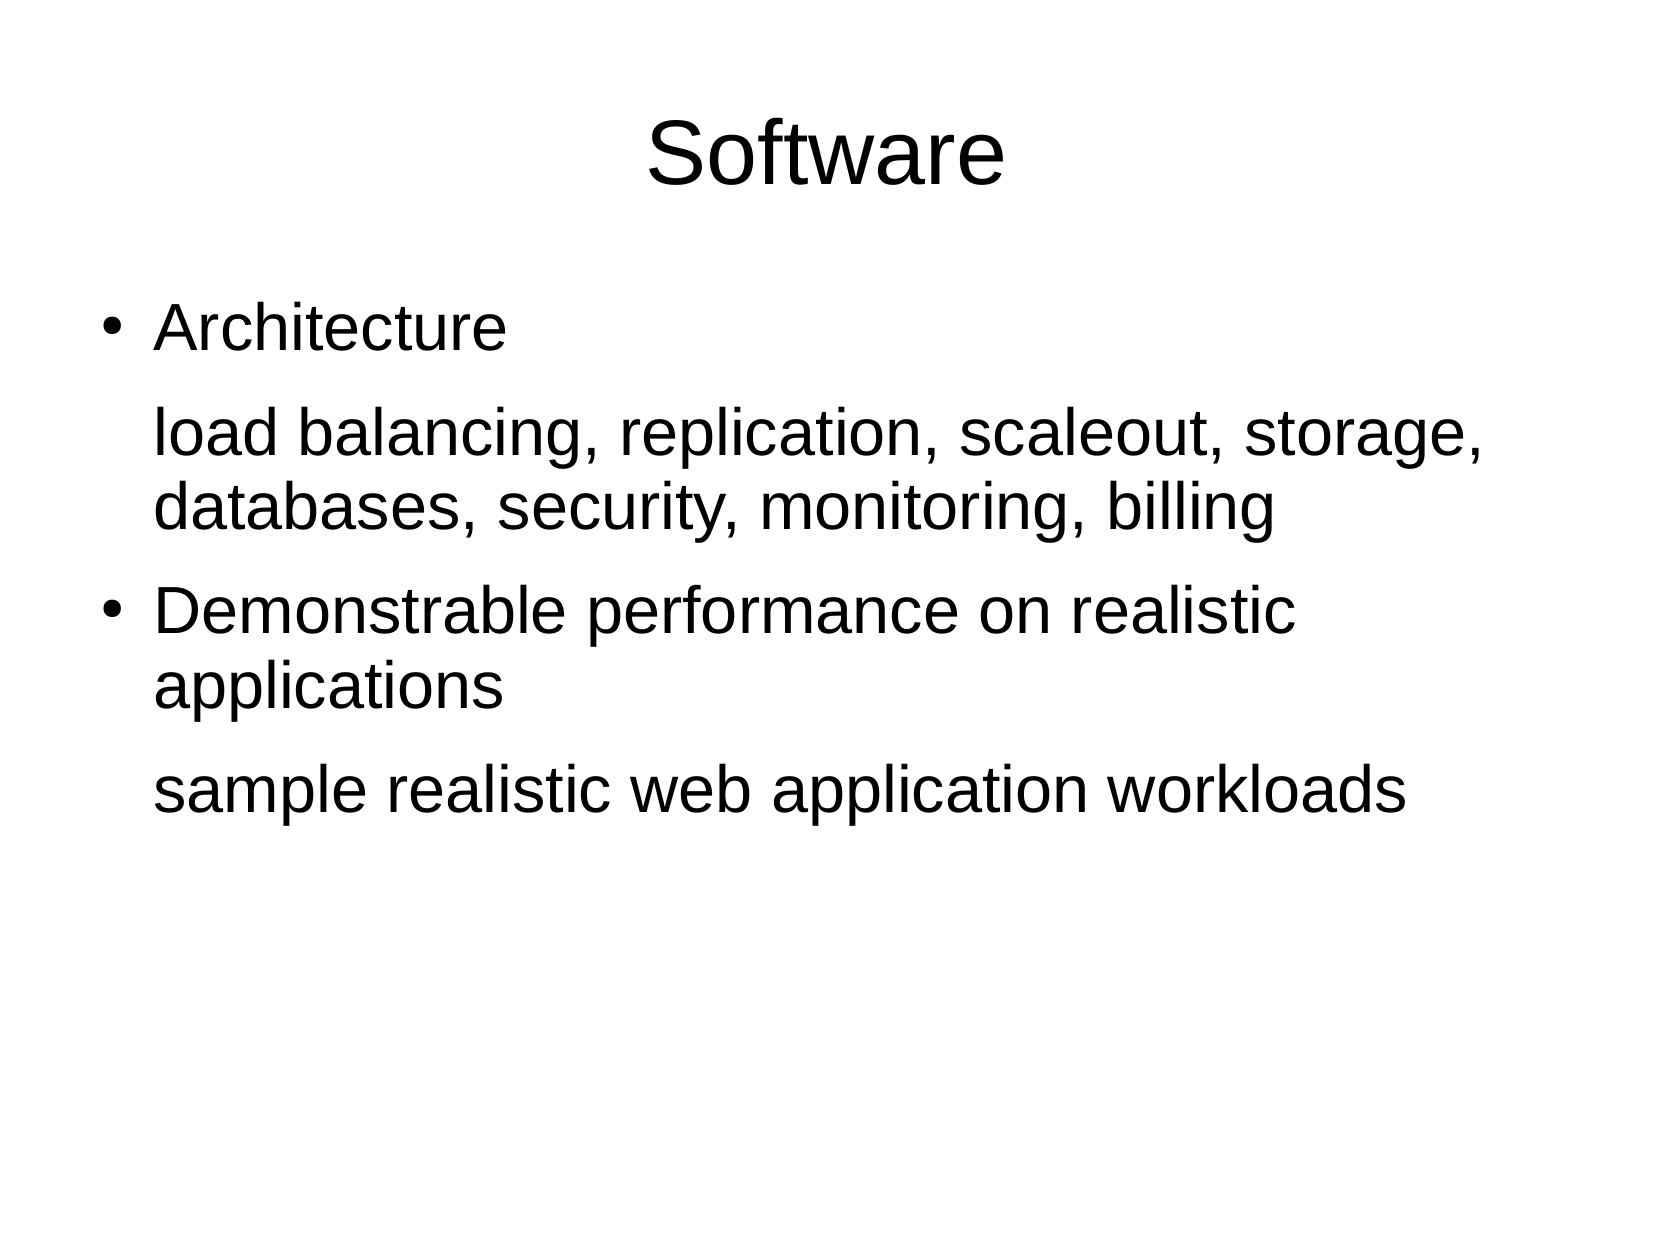

# Software
Architecture
load balancing, replication, scaleout, storage, databases, security, monitoring, billing
Demonstrable performance on realistic applications
sample realistic web application workloads